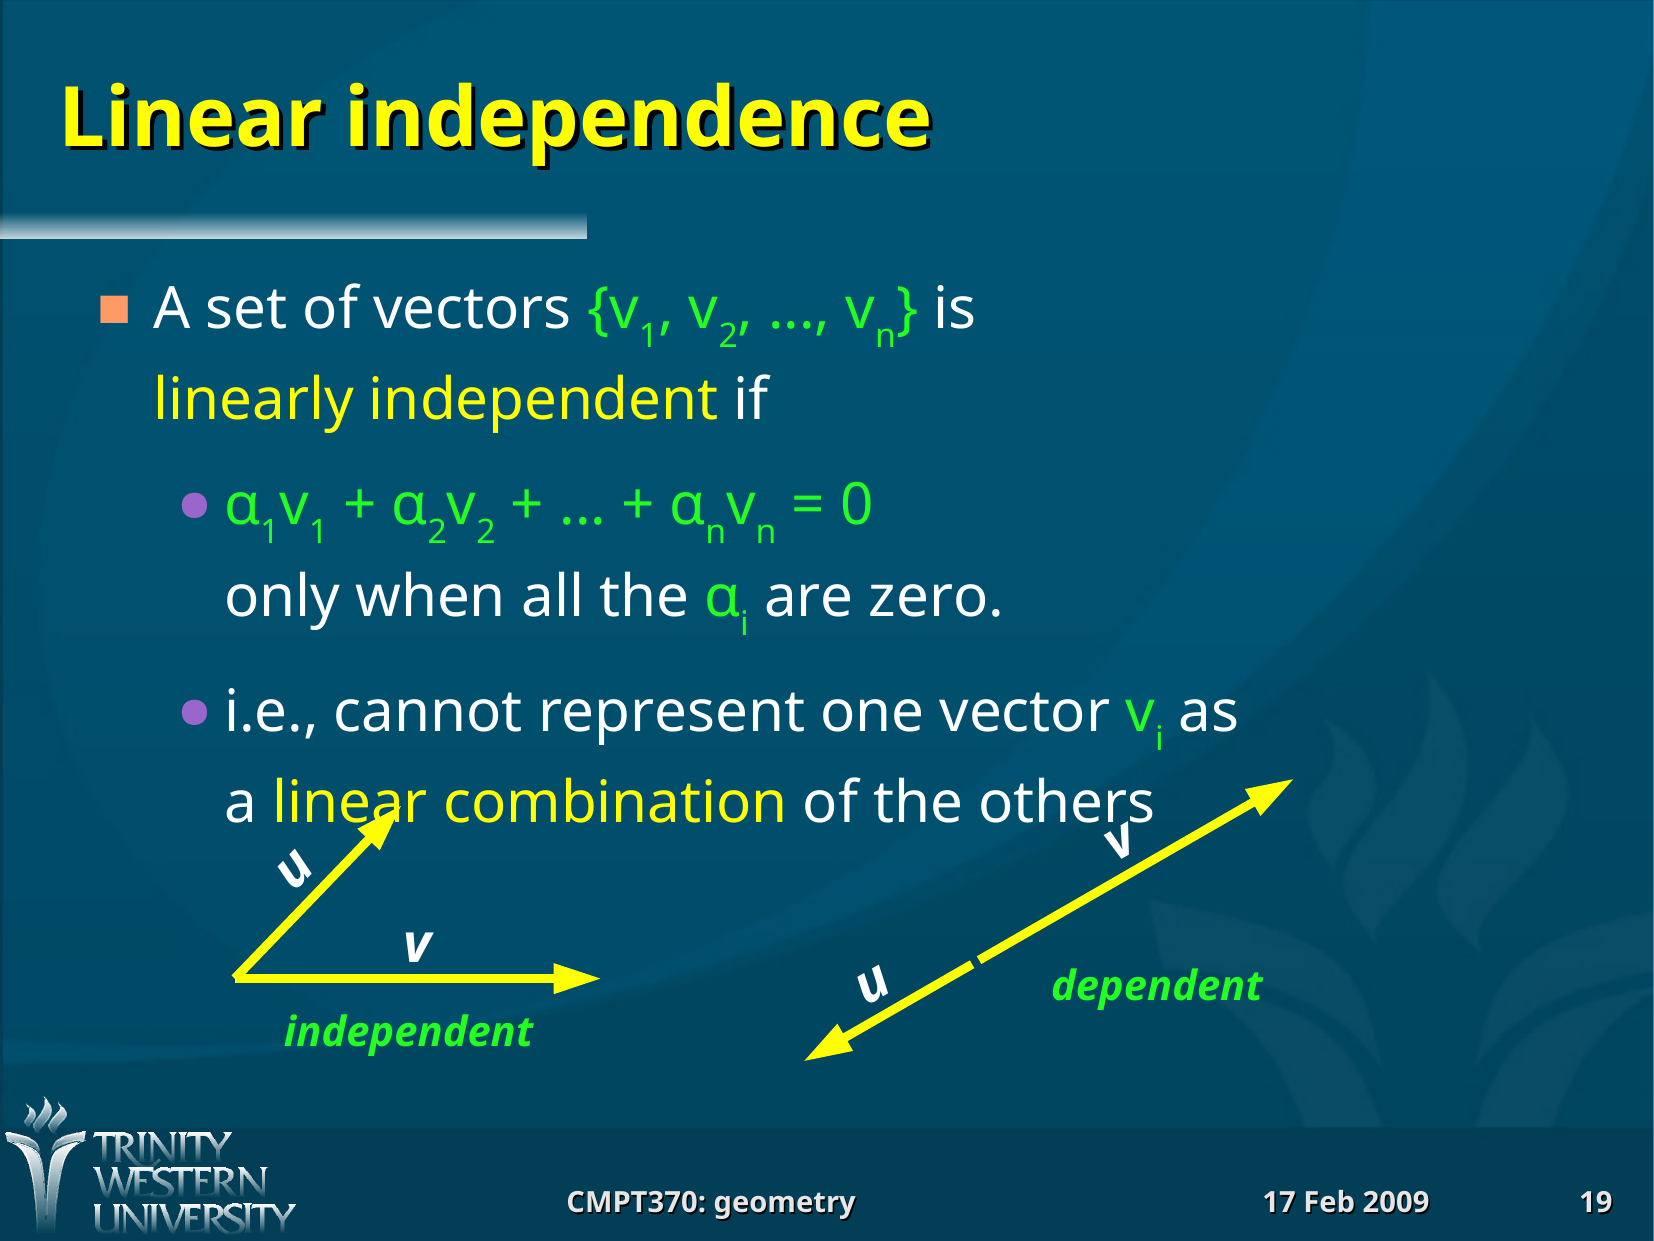

# Linear independence
A set of vectors {v1, v2, ..., vn} is
linearly independent if
α1v1 + α2v2 + ... + αnvn = 0
only when all the αi are zero.
i.e., cannot represent one vector vi as
a linear combination of the others
v
u
dependent
u
v
independent
CMPT370: geometry
17 Feb 2009
19